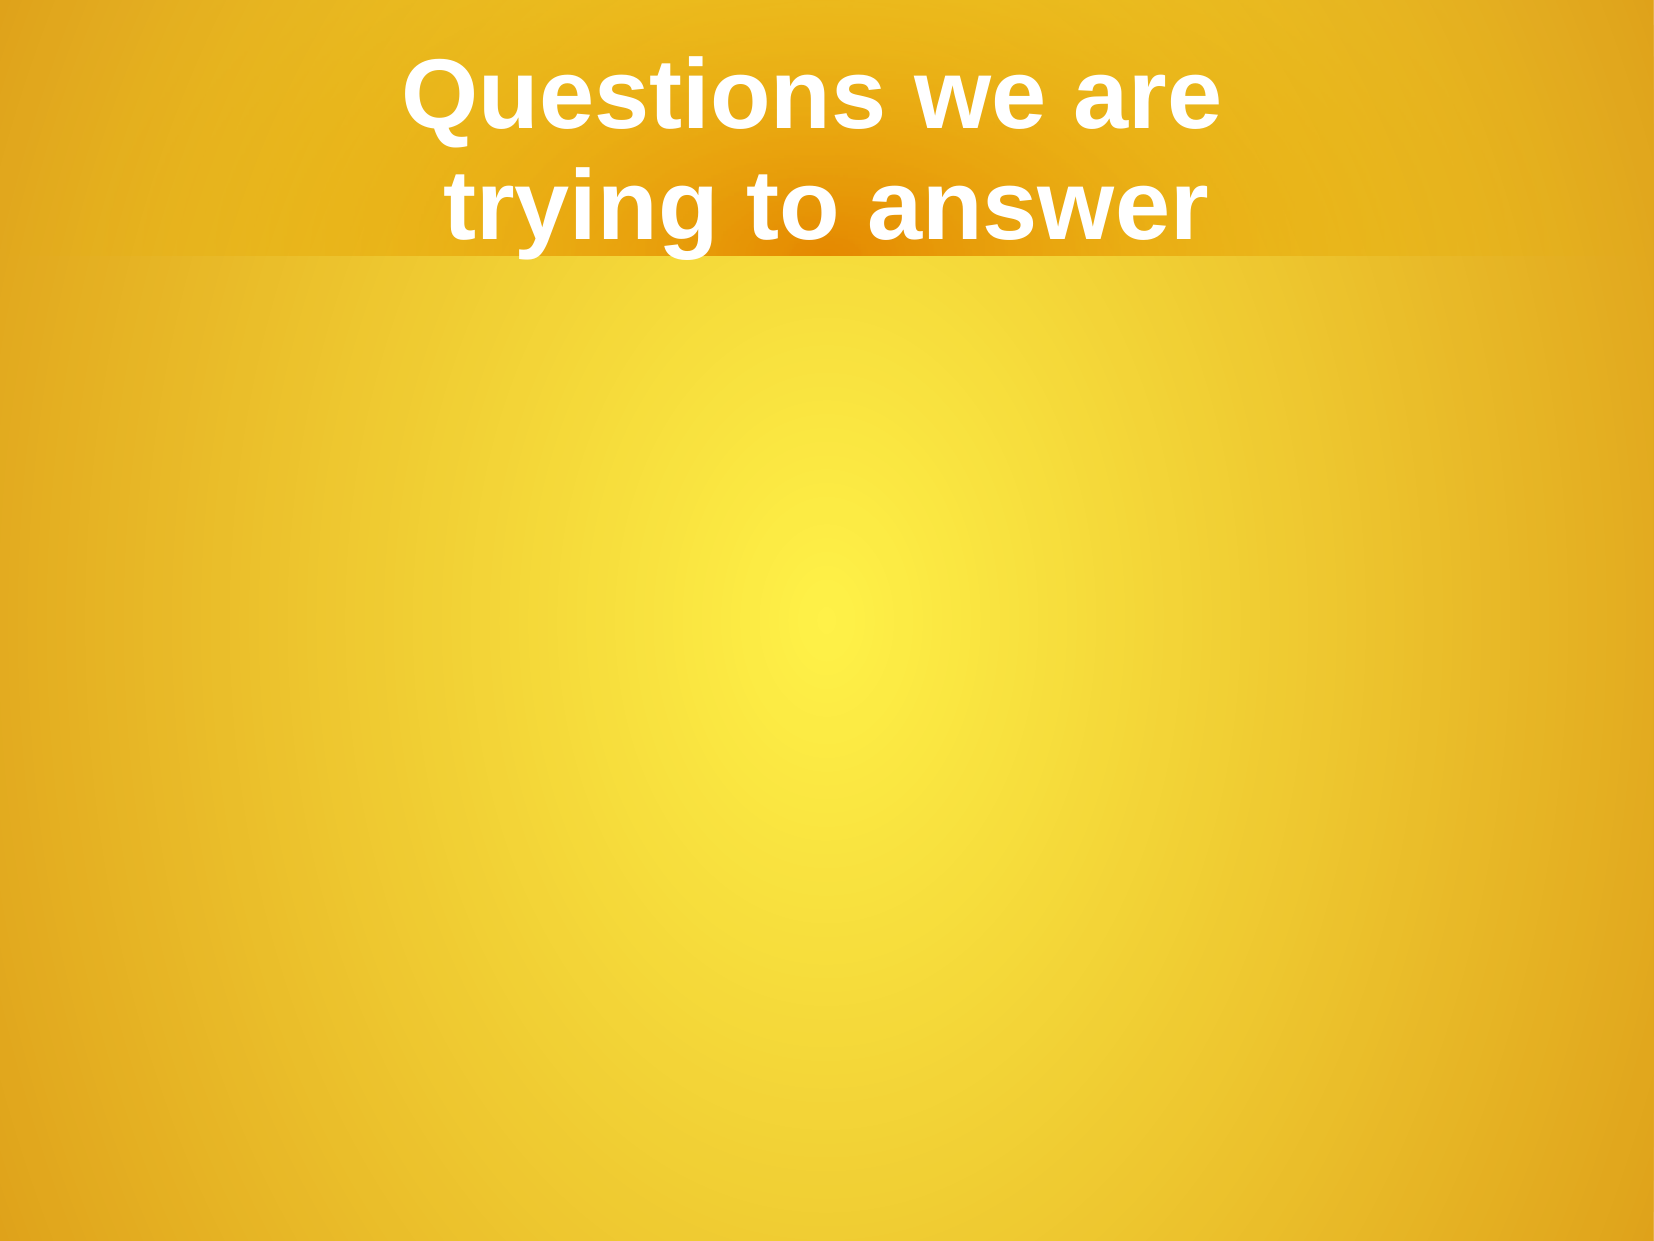

# Questions we are trying to answer